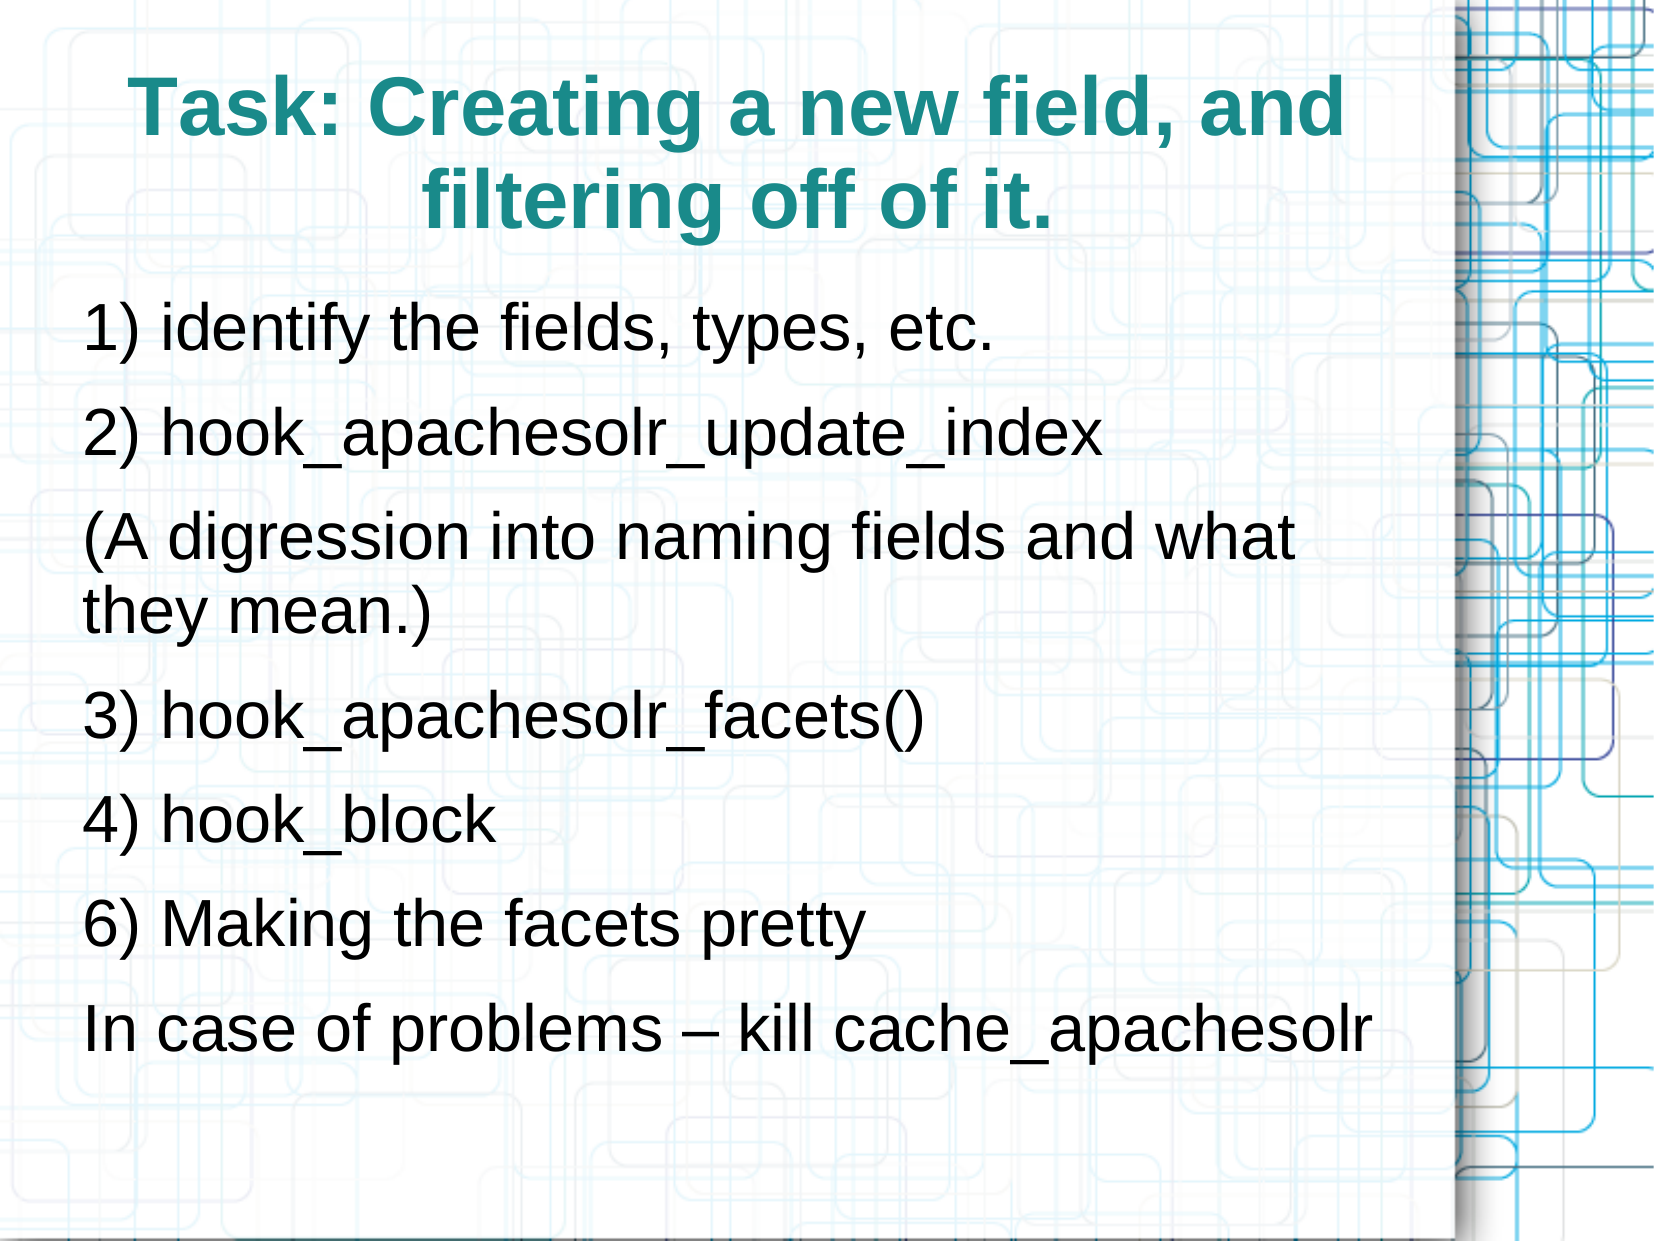

# Task: Creating a new field, and filtering off of it.
1) identify the fields, types, etc.
2) hook_apachesolr_update_index
(A digression into naming fields and what they mean.)
3) hook_apachesolr_facets()
4) hook_block
6) Making the facets pretty
In case of problems – kill cache_apachesolr